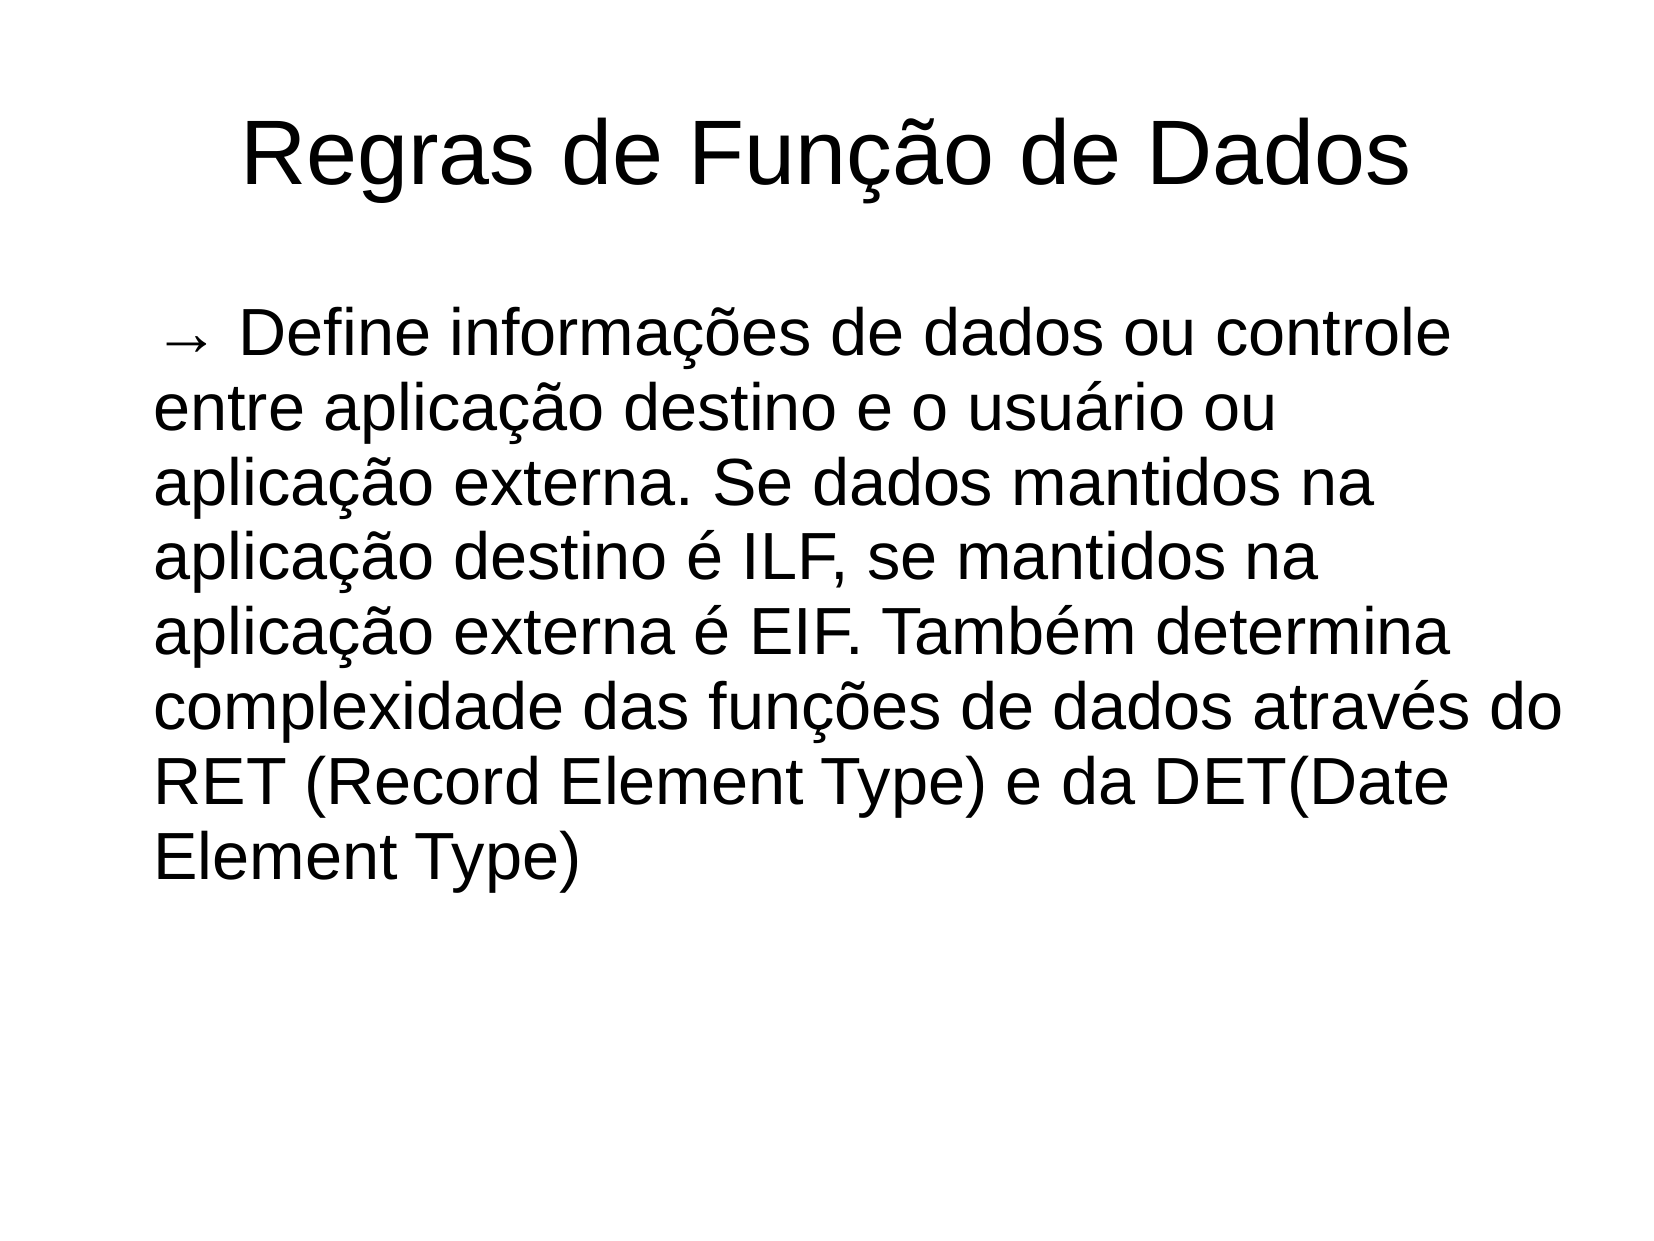

# Regras de Função de Dados
→ Define informações de dados ou controle entre aplicação destino e o usuário ou aplicação externa. Se dados mantidos na aplicação destino é ILF, se mantidos na aplicação externa é EIF. Também determina complexidade das funções de dados através do RET (Record Element Type) e da DET(Date Element Type)